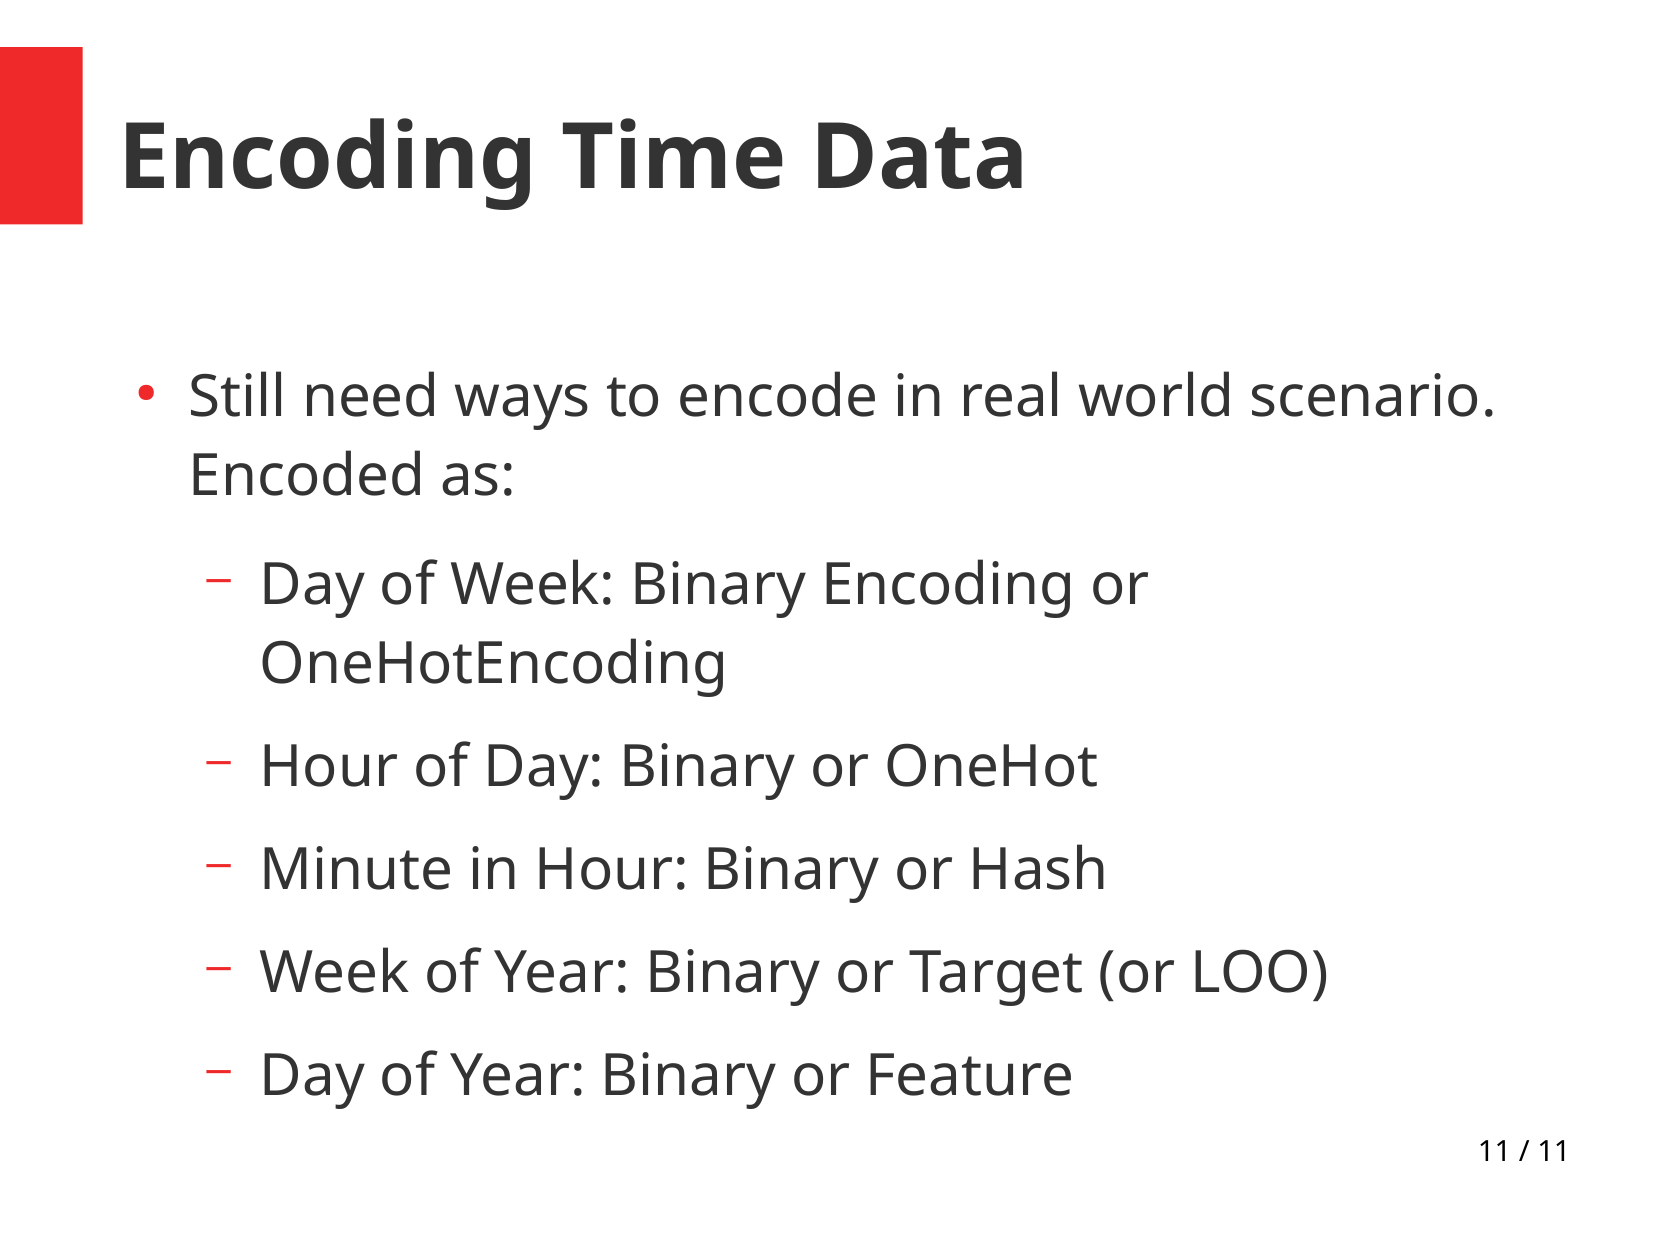

# Encoding Time Data
Still need ways to encode in real world scenario. Encoded as:
Day of Week: Binary Encoding or OneHotEncoding
Hour of Day: Binary or OneHot
Minute in Hour: Binary or Hash
Week of Year: Binary or Target (or LOO)
Day of Year: Binary or Feature
11